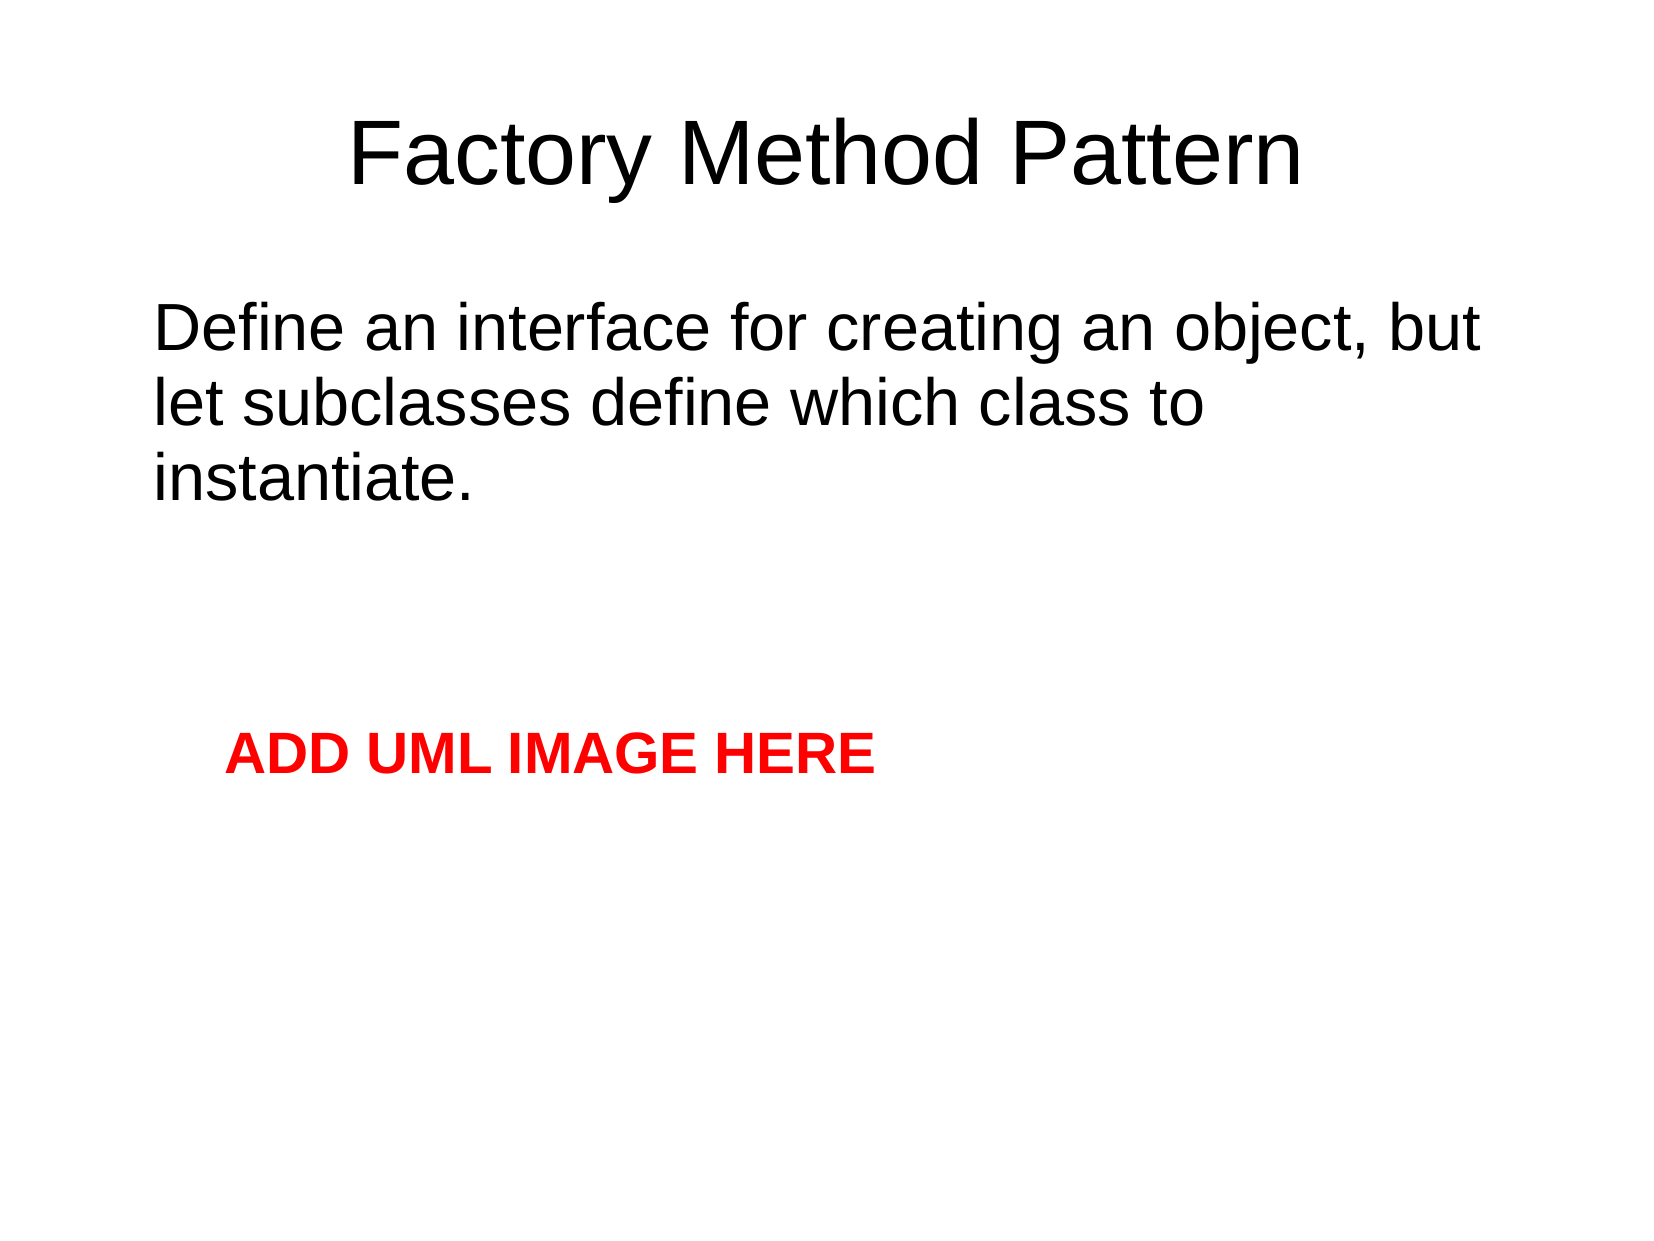

# Factory Method Pattern
Define an interface for creating an object, but let subclasses define which class to instantiate.
ADD UML IMAGE HERE